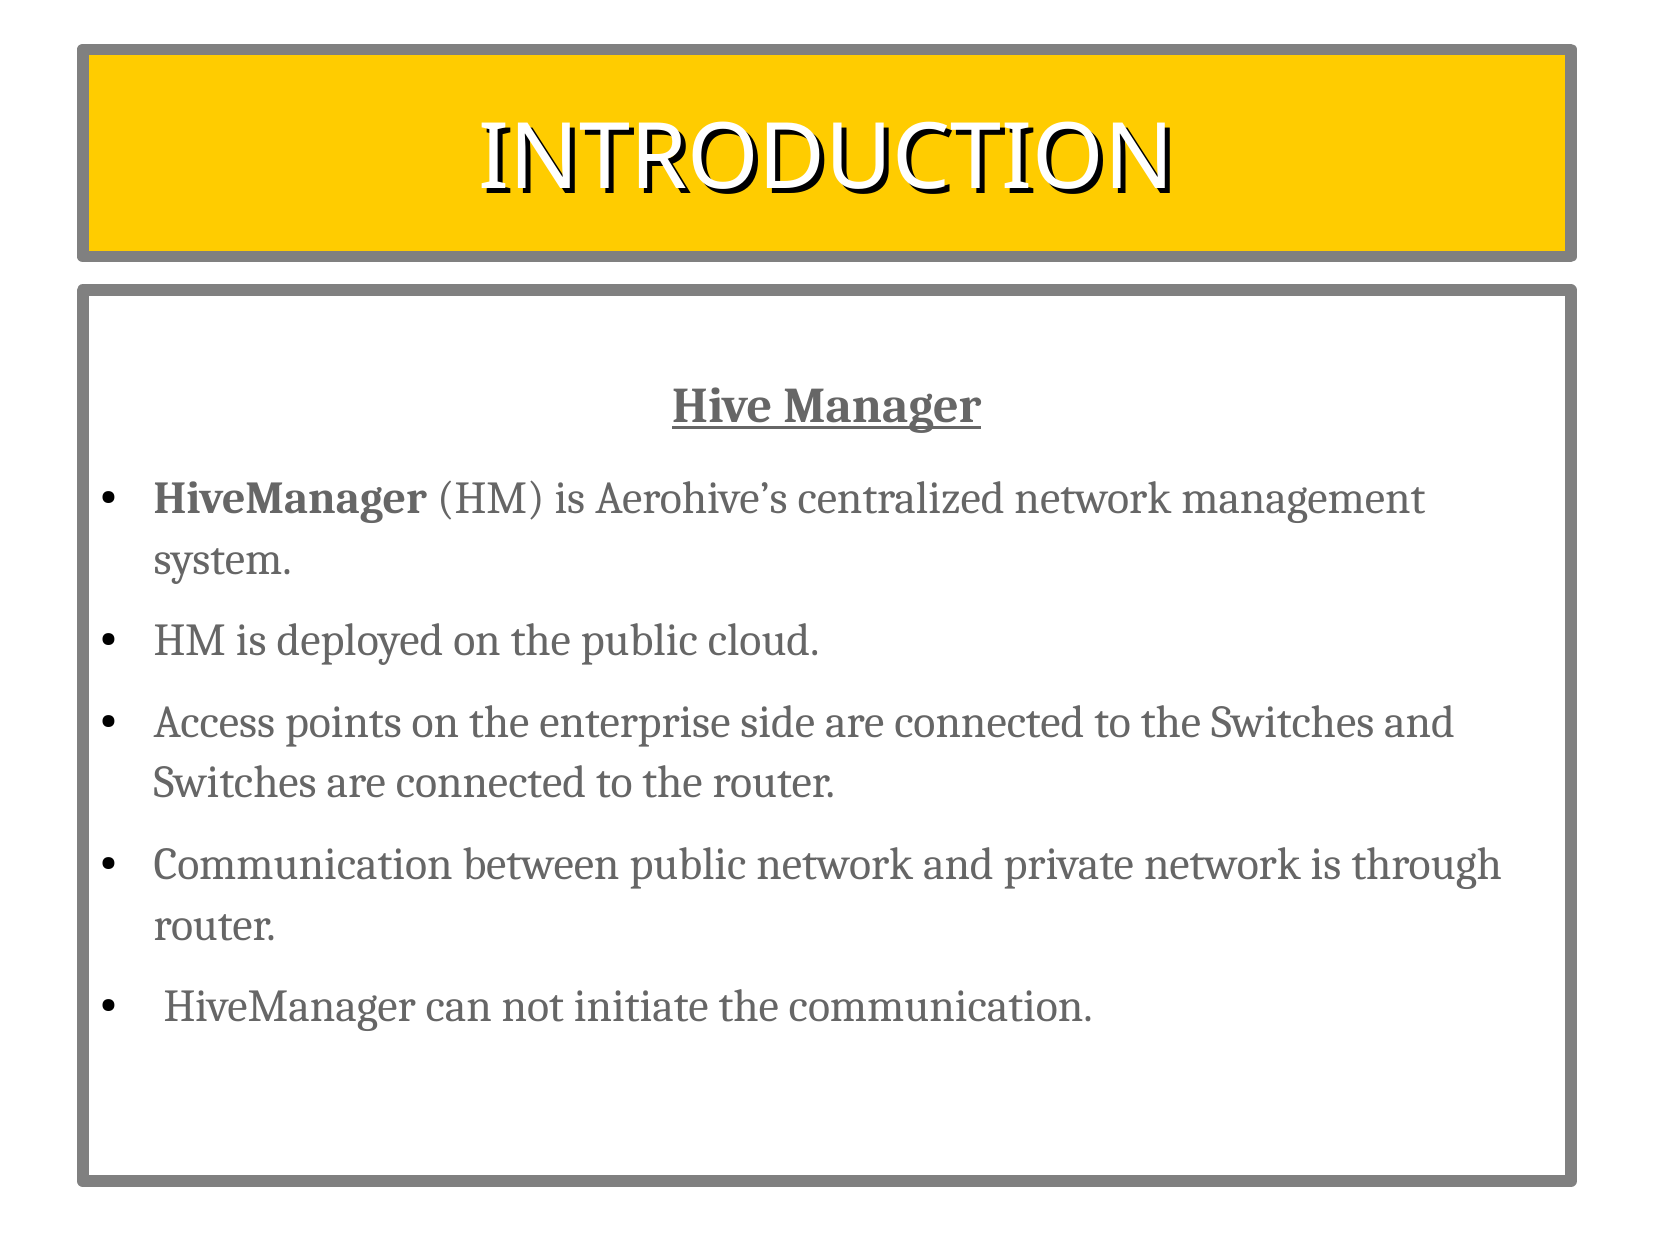

# INTRODUCTION
Hive Manager
HiveManager (HM) is Aerohive’s centralized network management system.
HM is deployed on the public cloud.
Access points on the enterprise side are connected to the Switches and Switches are connected to the router.
Communication between public network and private network is through router.
 HiveManager can not initiate the communication.